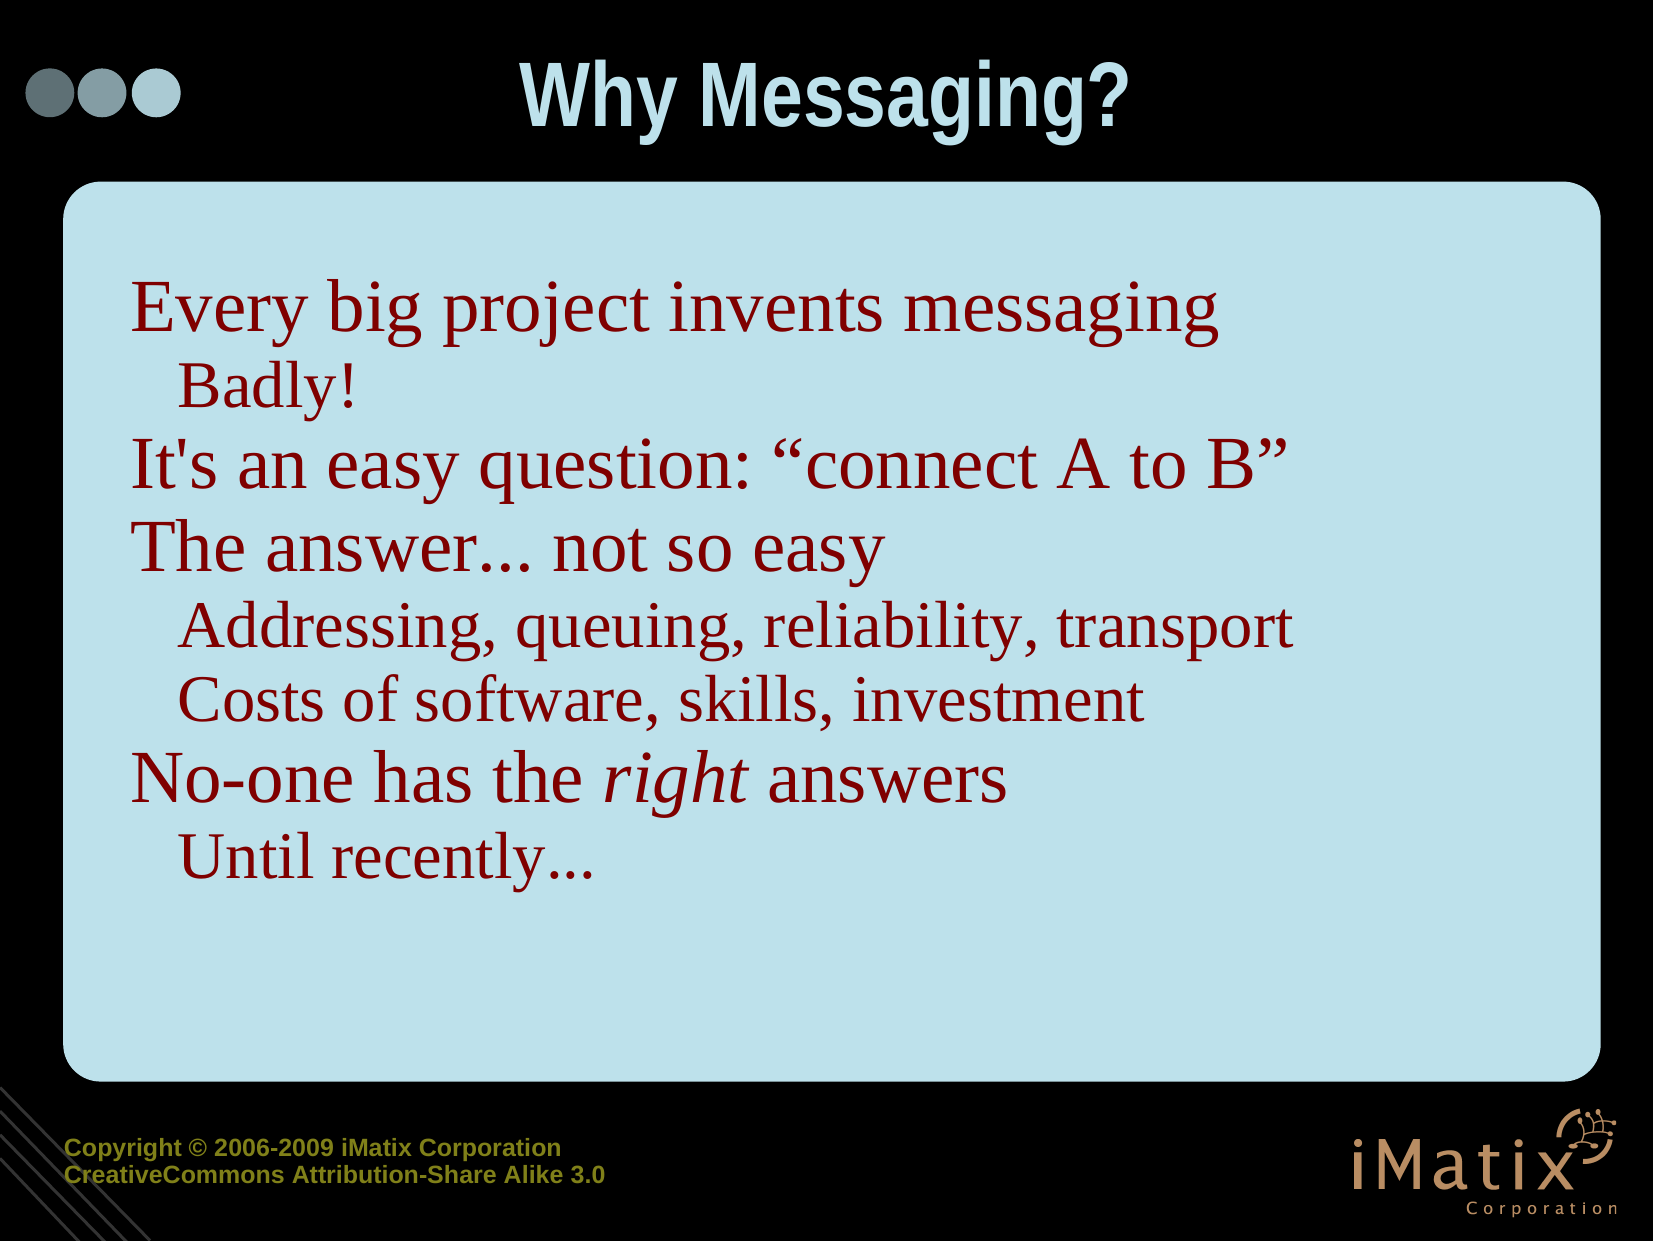

# Why Messaging?
Every big project invents messaging
Badly!
It's an easy question: “connect A to B”
The answer... not so easy
Addressing, queuing, reliability, transport
Costs of software, skills, investment
No-one has the right answers
Until recently...